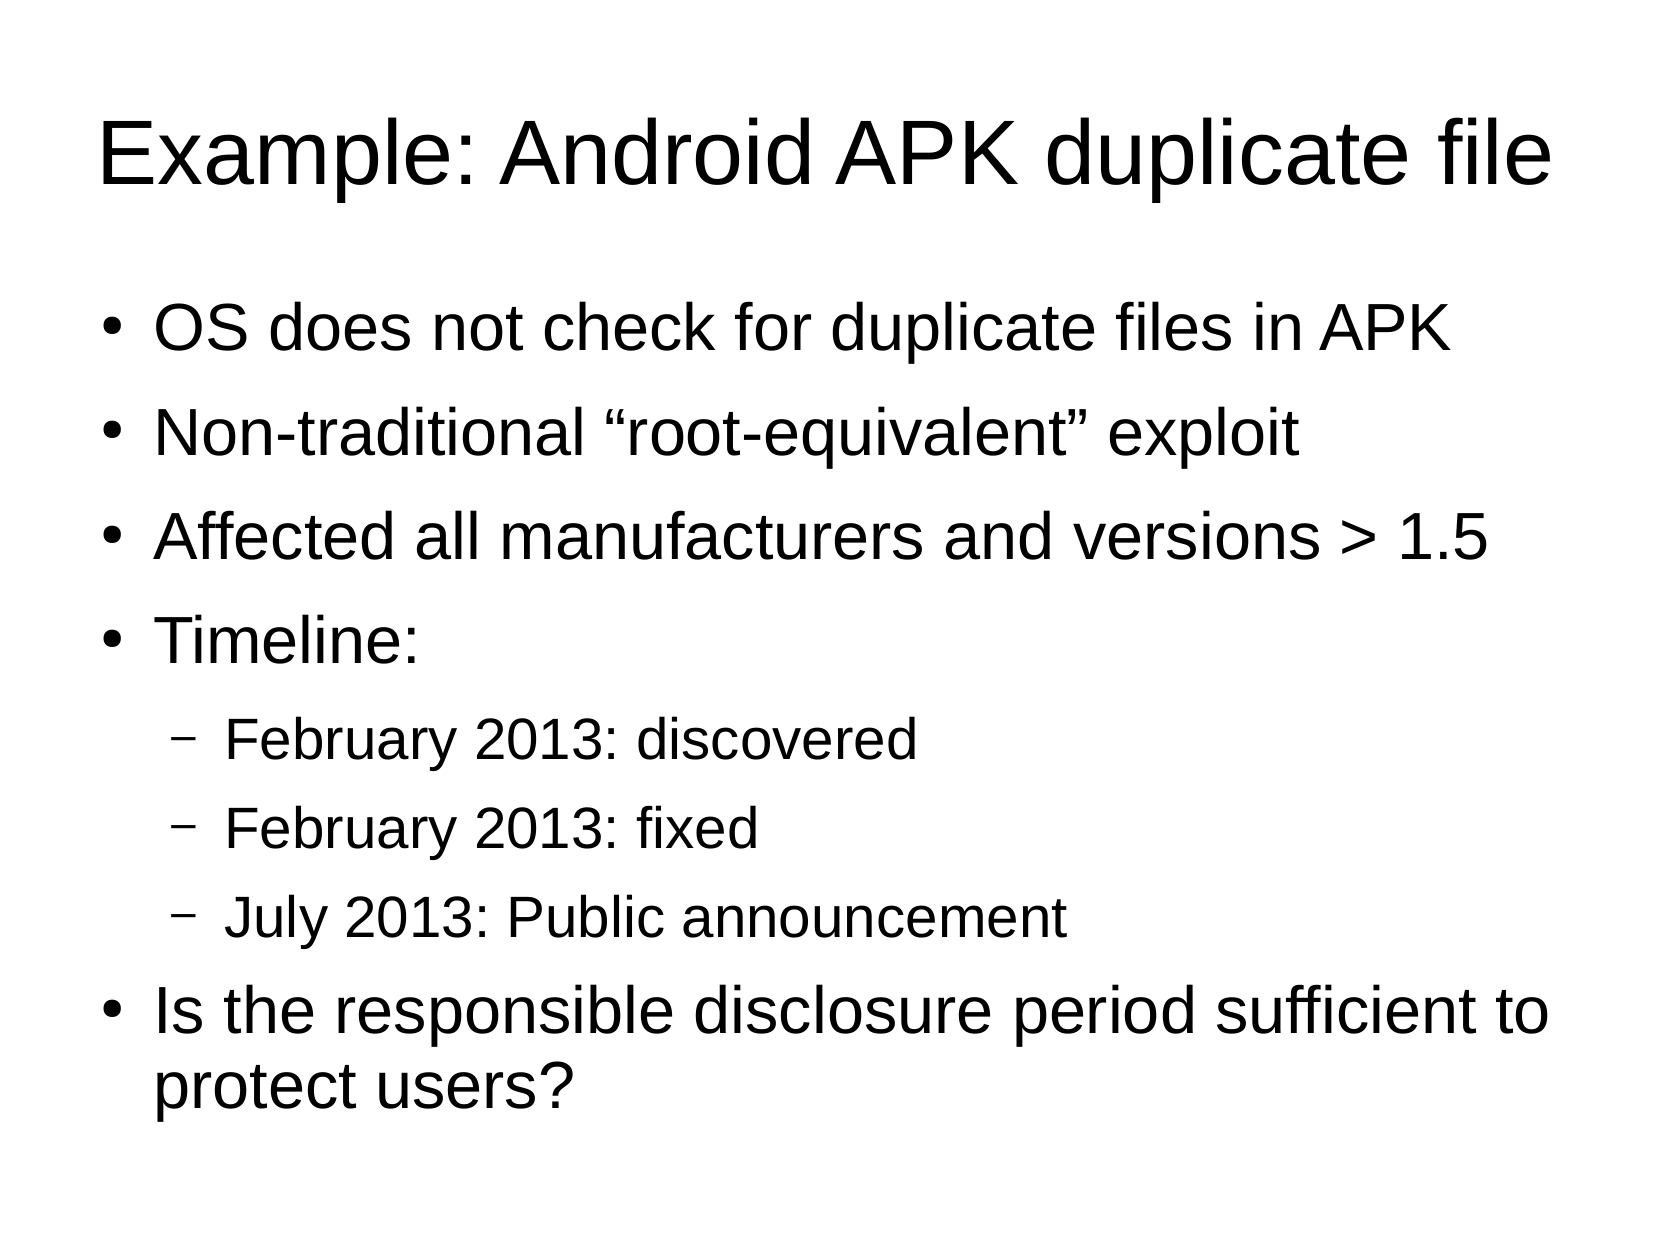

# Example: Android APK duplicate file
OS does not check for duplicate files in APK
Non-traditional “root-equivalent” exploit
Affected all manufacturers and versions > 1.5
Timeline:
February 2013: discovered
February 2013: fixed
July 2013: Public announcement
Is the responsible disclosure period sufficient to protect users?